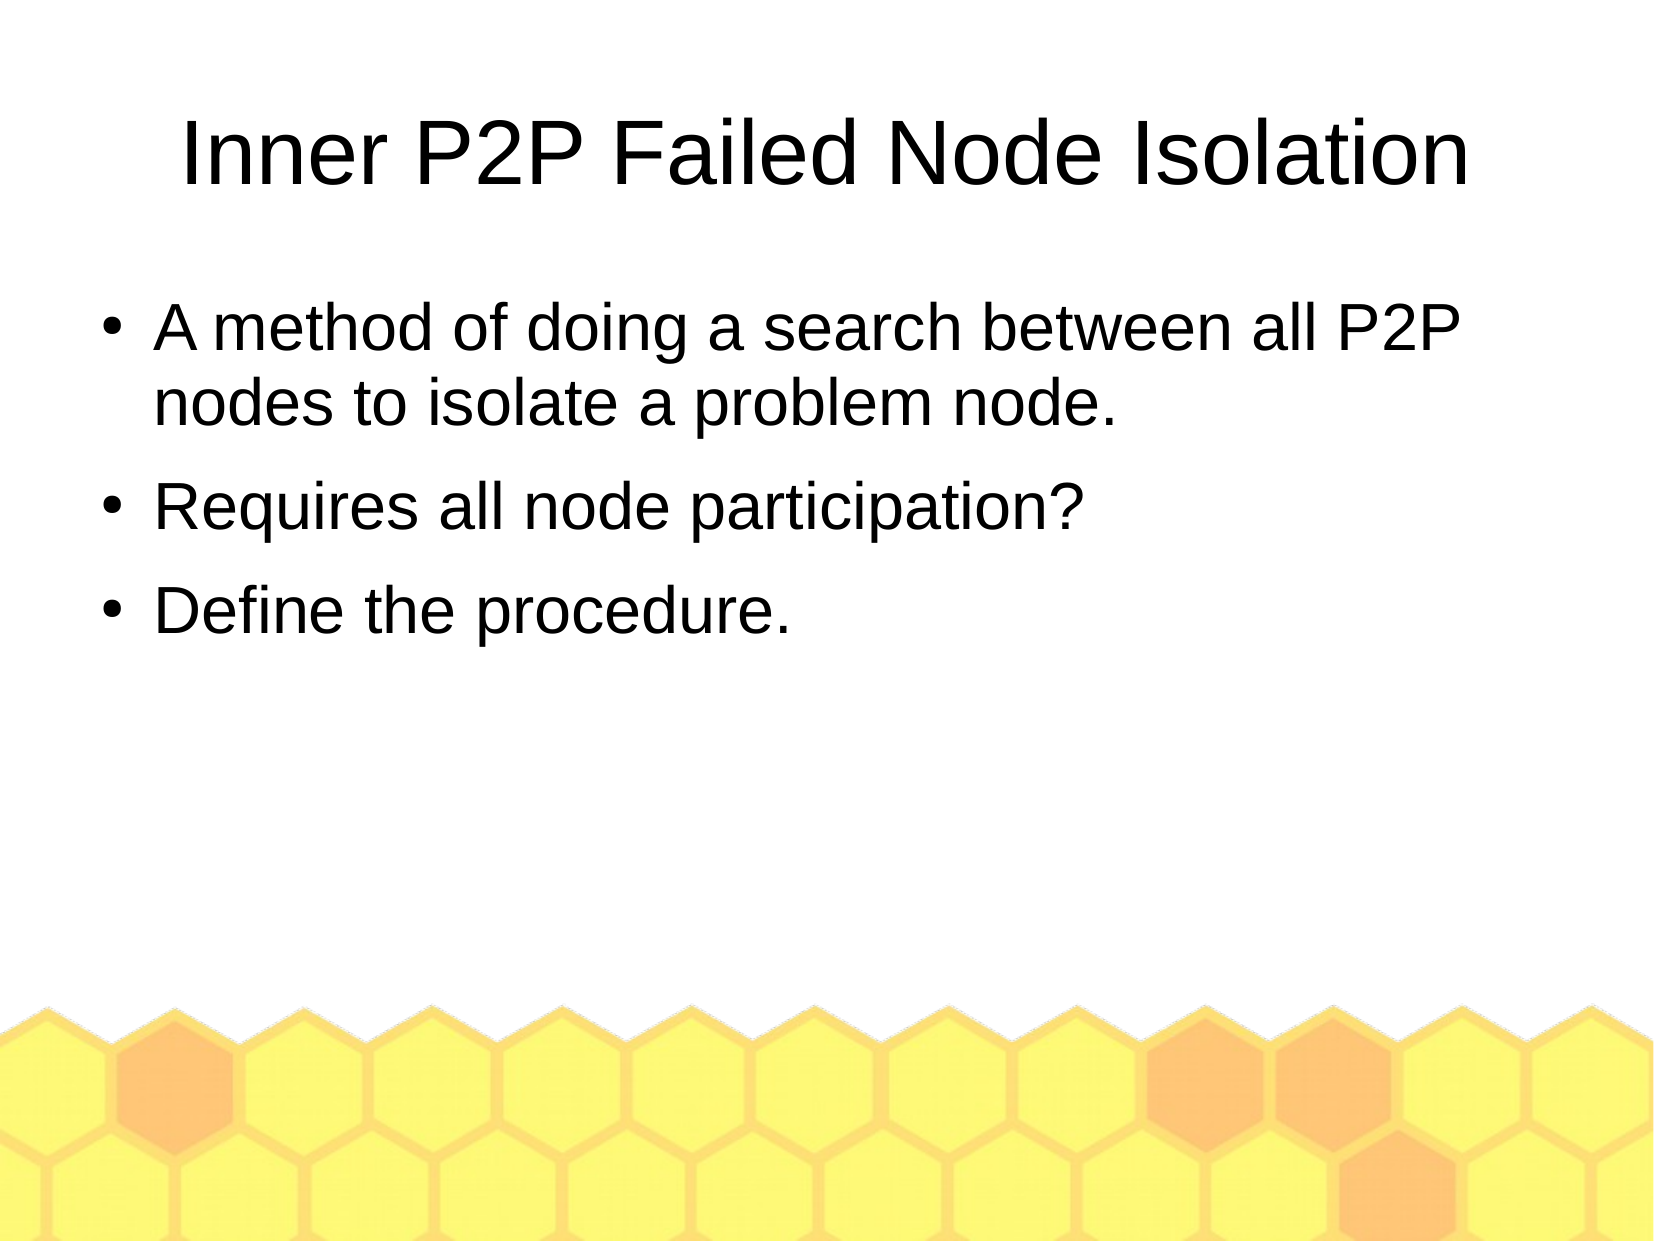

# Inner P2P Failed Node Isolation
A method of doing a search between all P2P nodes to isolate a problem node.
Requires all node participation?
Define the procedure.